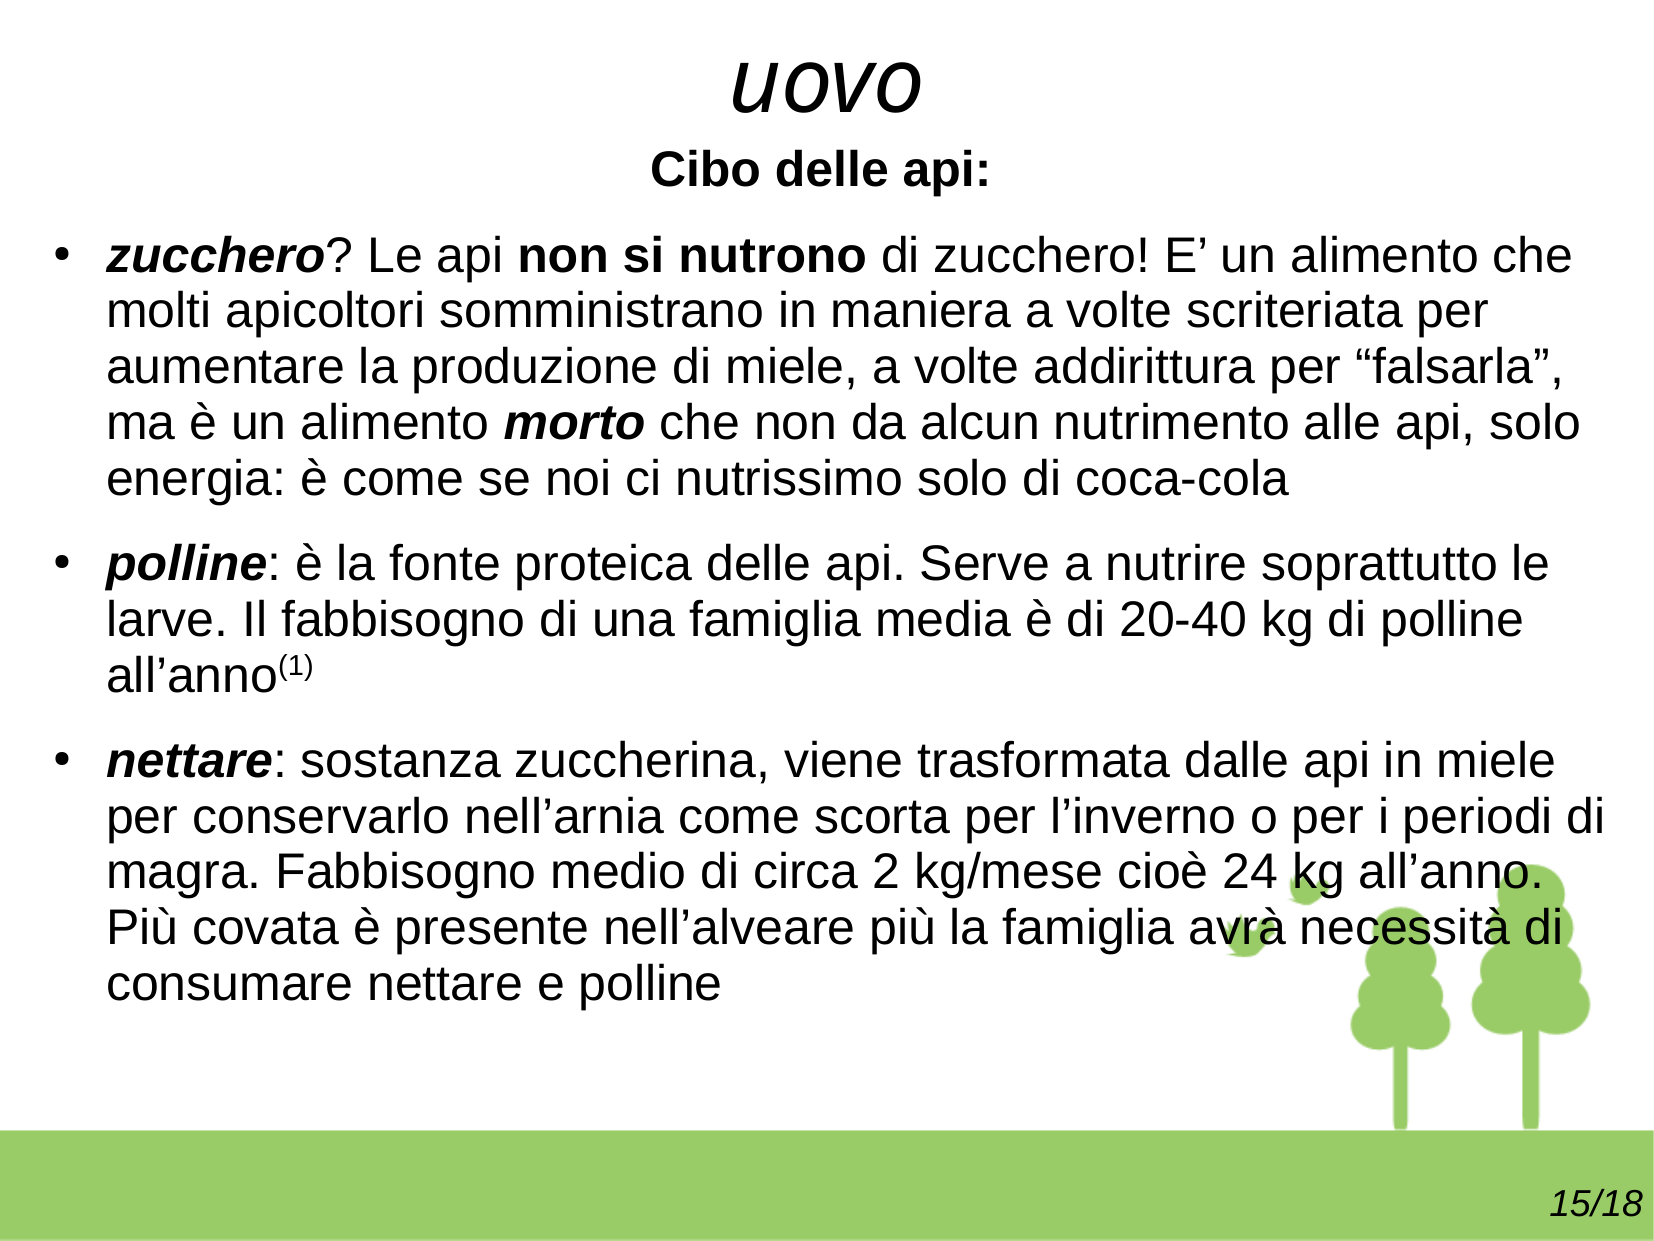

# uovo
Cibo delle api:
zucchero? Le api non si nutrono di zucchero! E’ un alimento che molti apicoltori somministrano in maniera a volte scriteriata per aumentare la produzione di miele, a volte addirittura per “falsarla”, ma è un alimento morto che non da alcun nutrimento alle api, solo energia: è come se noi ci nutrissimo solo di coca-cola
polline: è la fonte proteica delle api. Serve a nutrire soprattutto le larve. Il fabbisogno di una famiglia media è di 20-40 kg di polline all’anno(1)
nettare: sostanza zuccherina, viene trasformata dalle api in miele per conservarlo nell’arnia come scorta per l’inverno o per i periodi di magra. Fabbisogno medio di circa 2 kg/mese cioè 24 kg all’anno. Più covata è presente nell’alveare più la famiglia avrà necessità di consumare nettare e polline